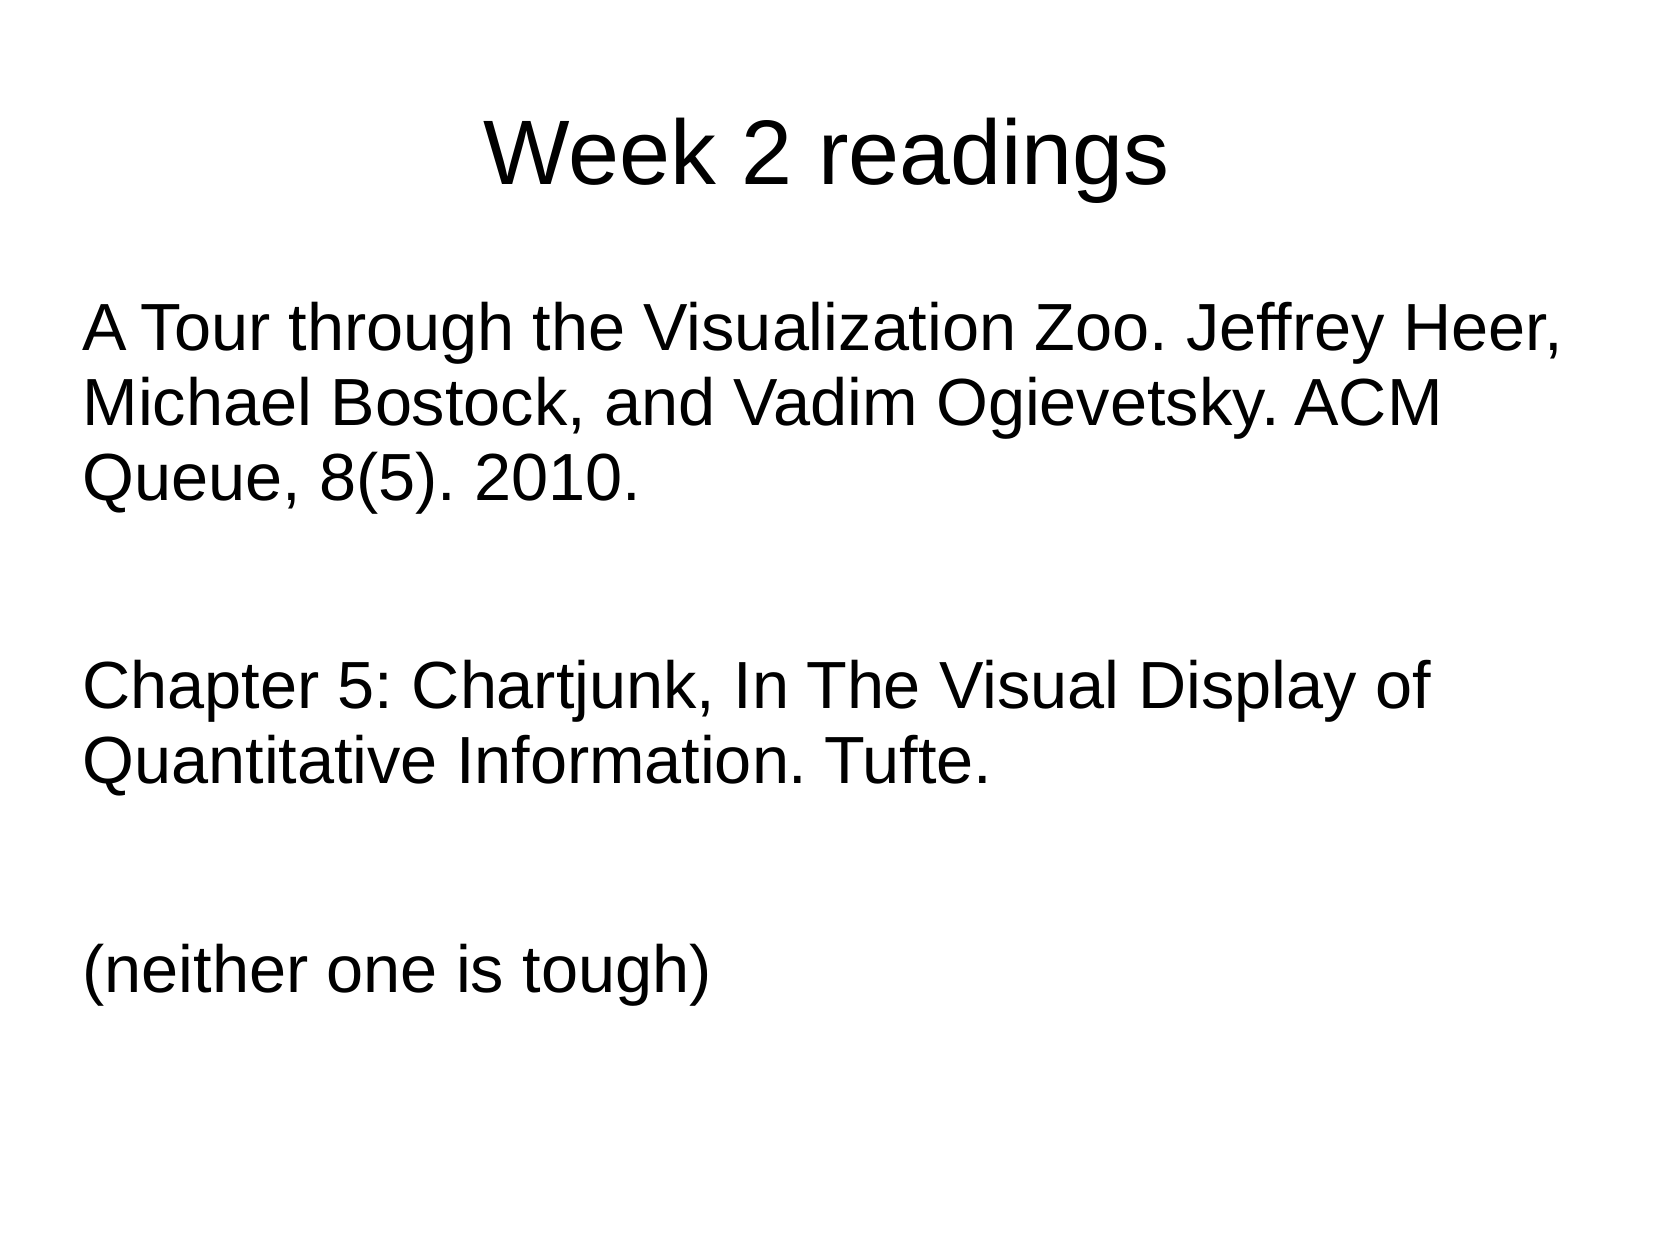

# Week 2 readings
A Tour through the Visualization Zoo. Jeffrey Heer, Michael Bostock, and Vadim Ogievetsky. ACM Queue, 8(5). 2010.
Chapter 5: Chartjunk, In The Visual Display of Quantitative Information. Tufte.
(neither one is tough)